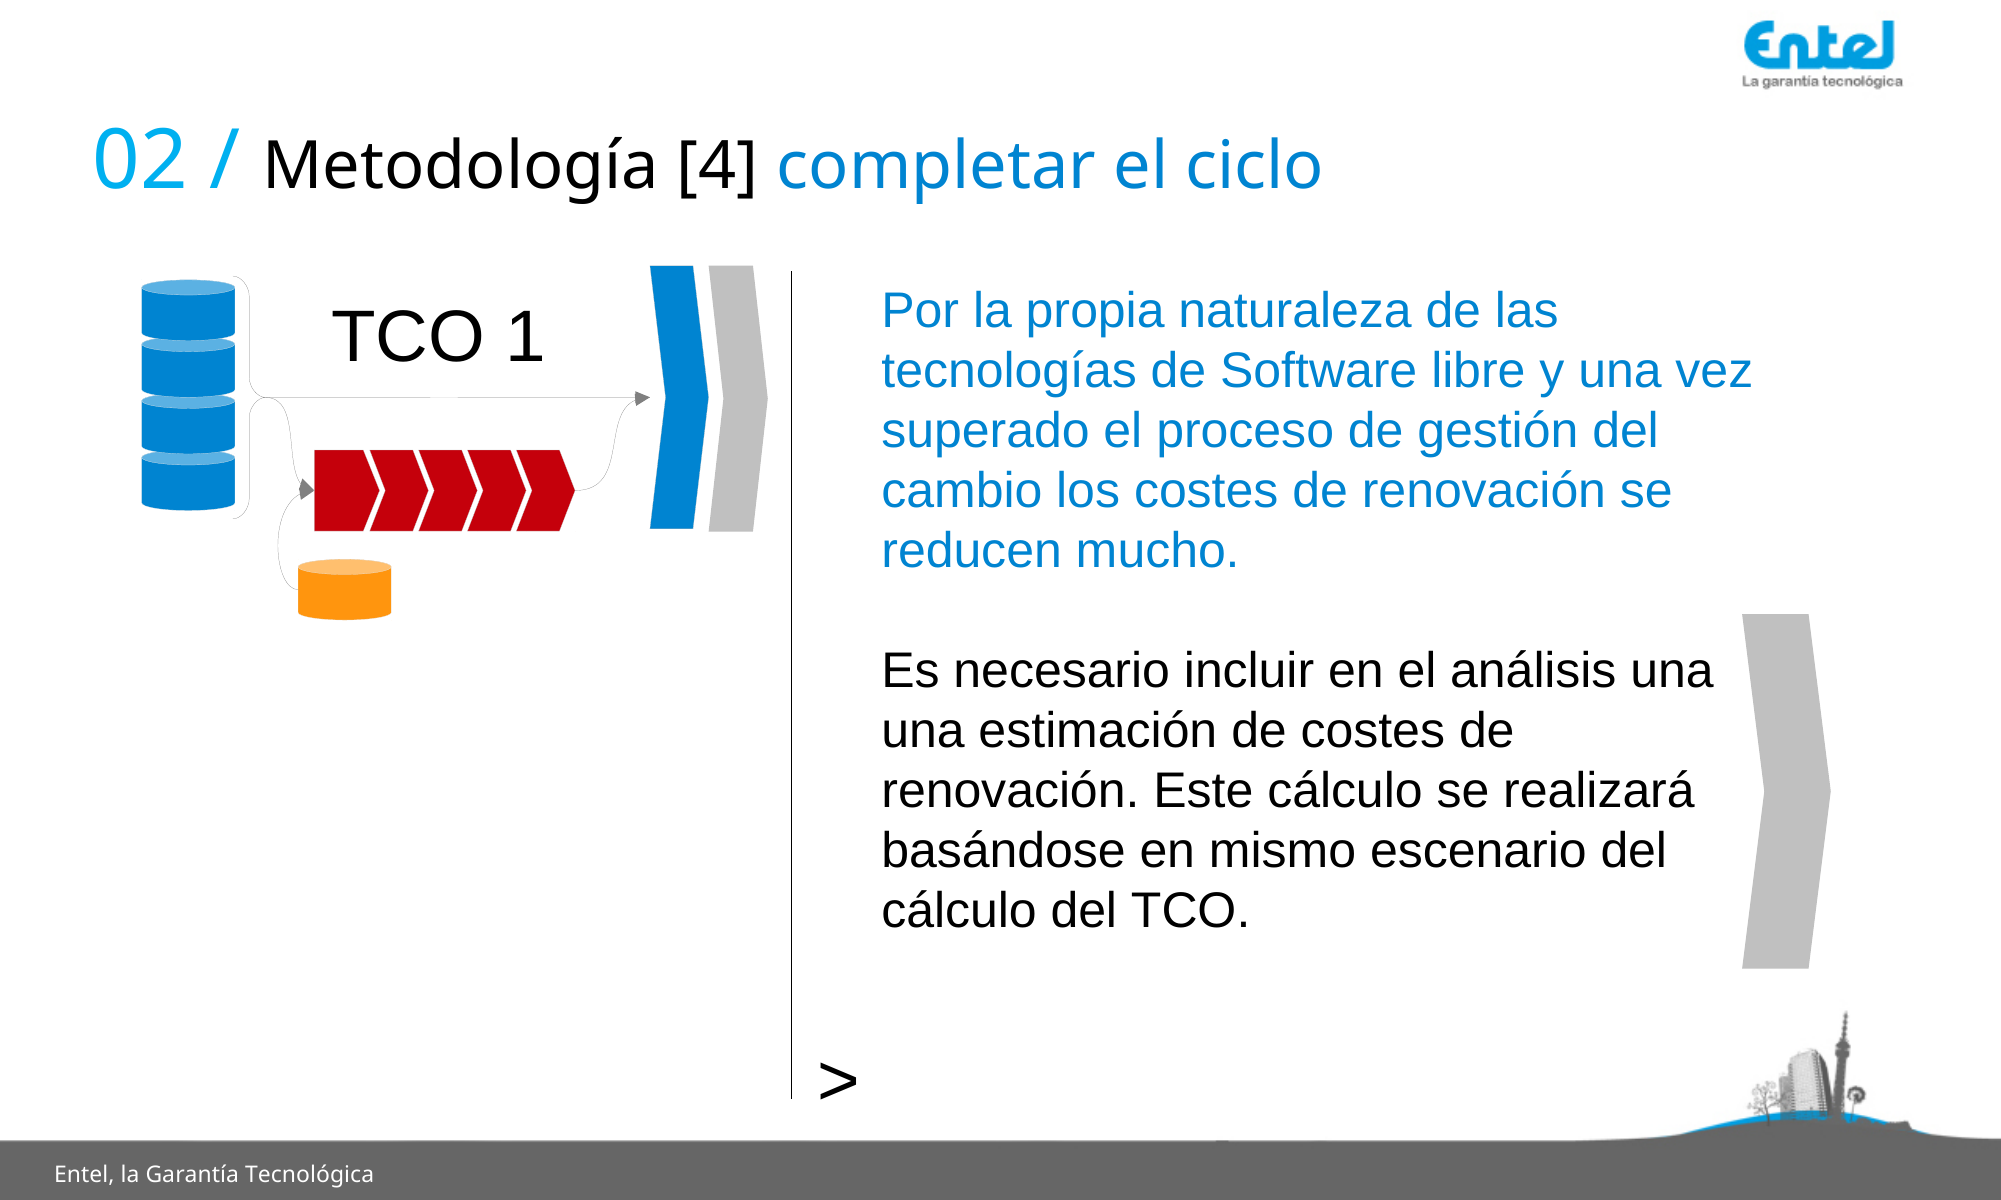

02 / Metodología [4] completar el ciclo
Por la propia naturaleza de las tecnologías de Software libre y una vez superado el proceso de gestión del cambio los costes de renovación se reducen mucho.
Es necesario incluir en el análisis una una estimación de costes de renovación. Este cálculo se realizará basándose en mismo escenario del cálculo del TCO.
TCO 1
>
Entel, la Garantía Tecnológica